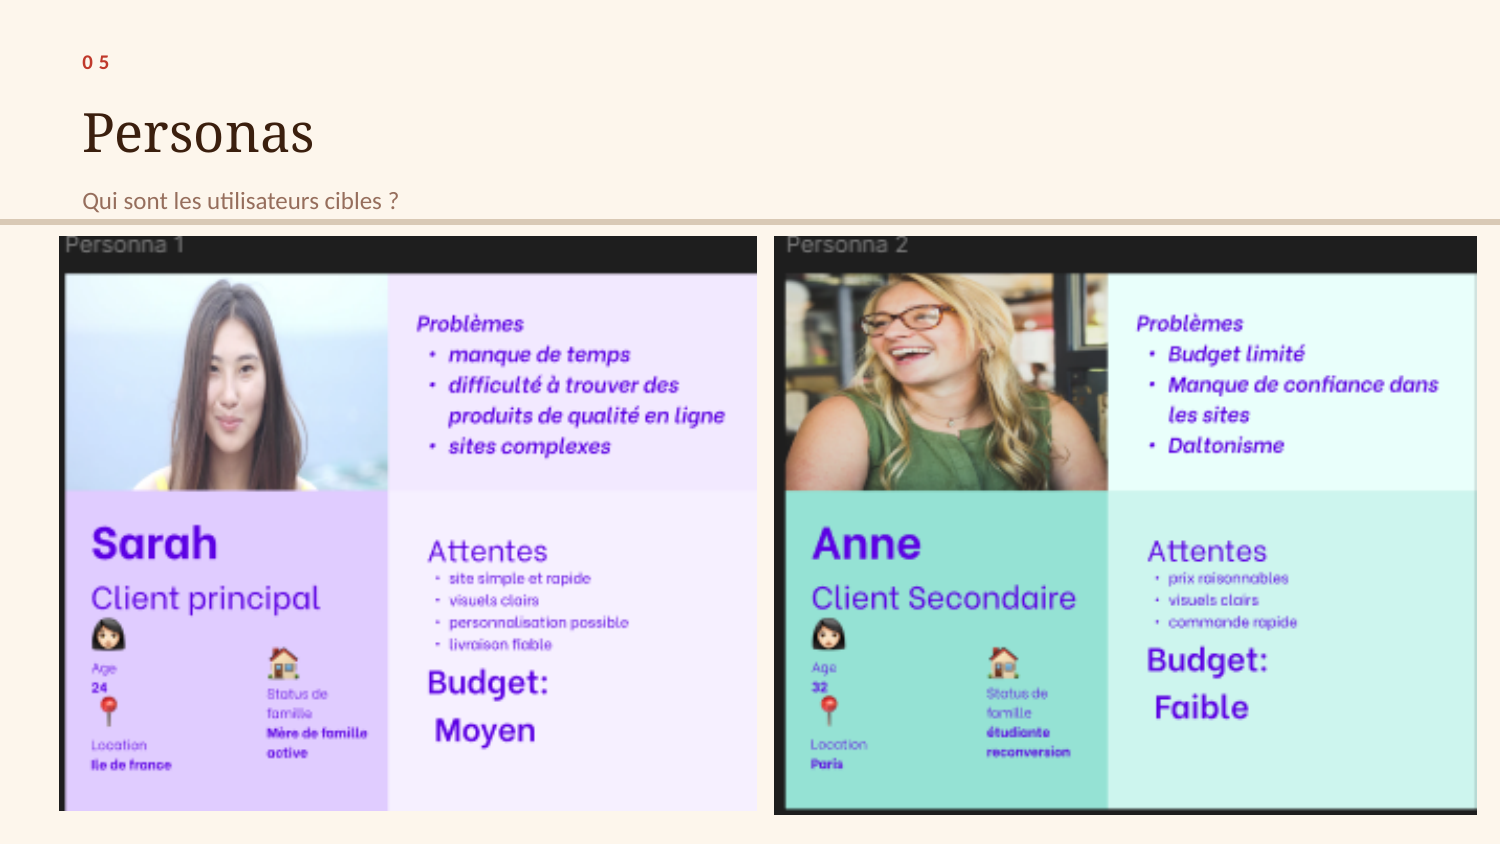

05
Personas
Qui sont les utilisateurs cibles ?